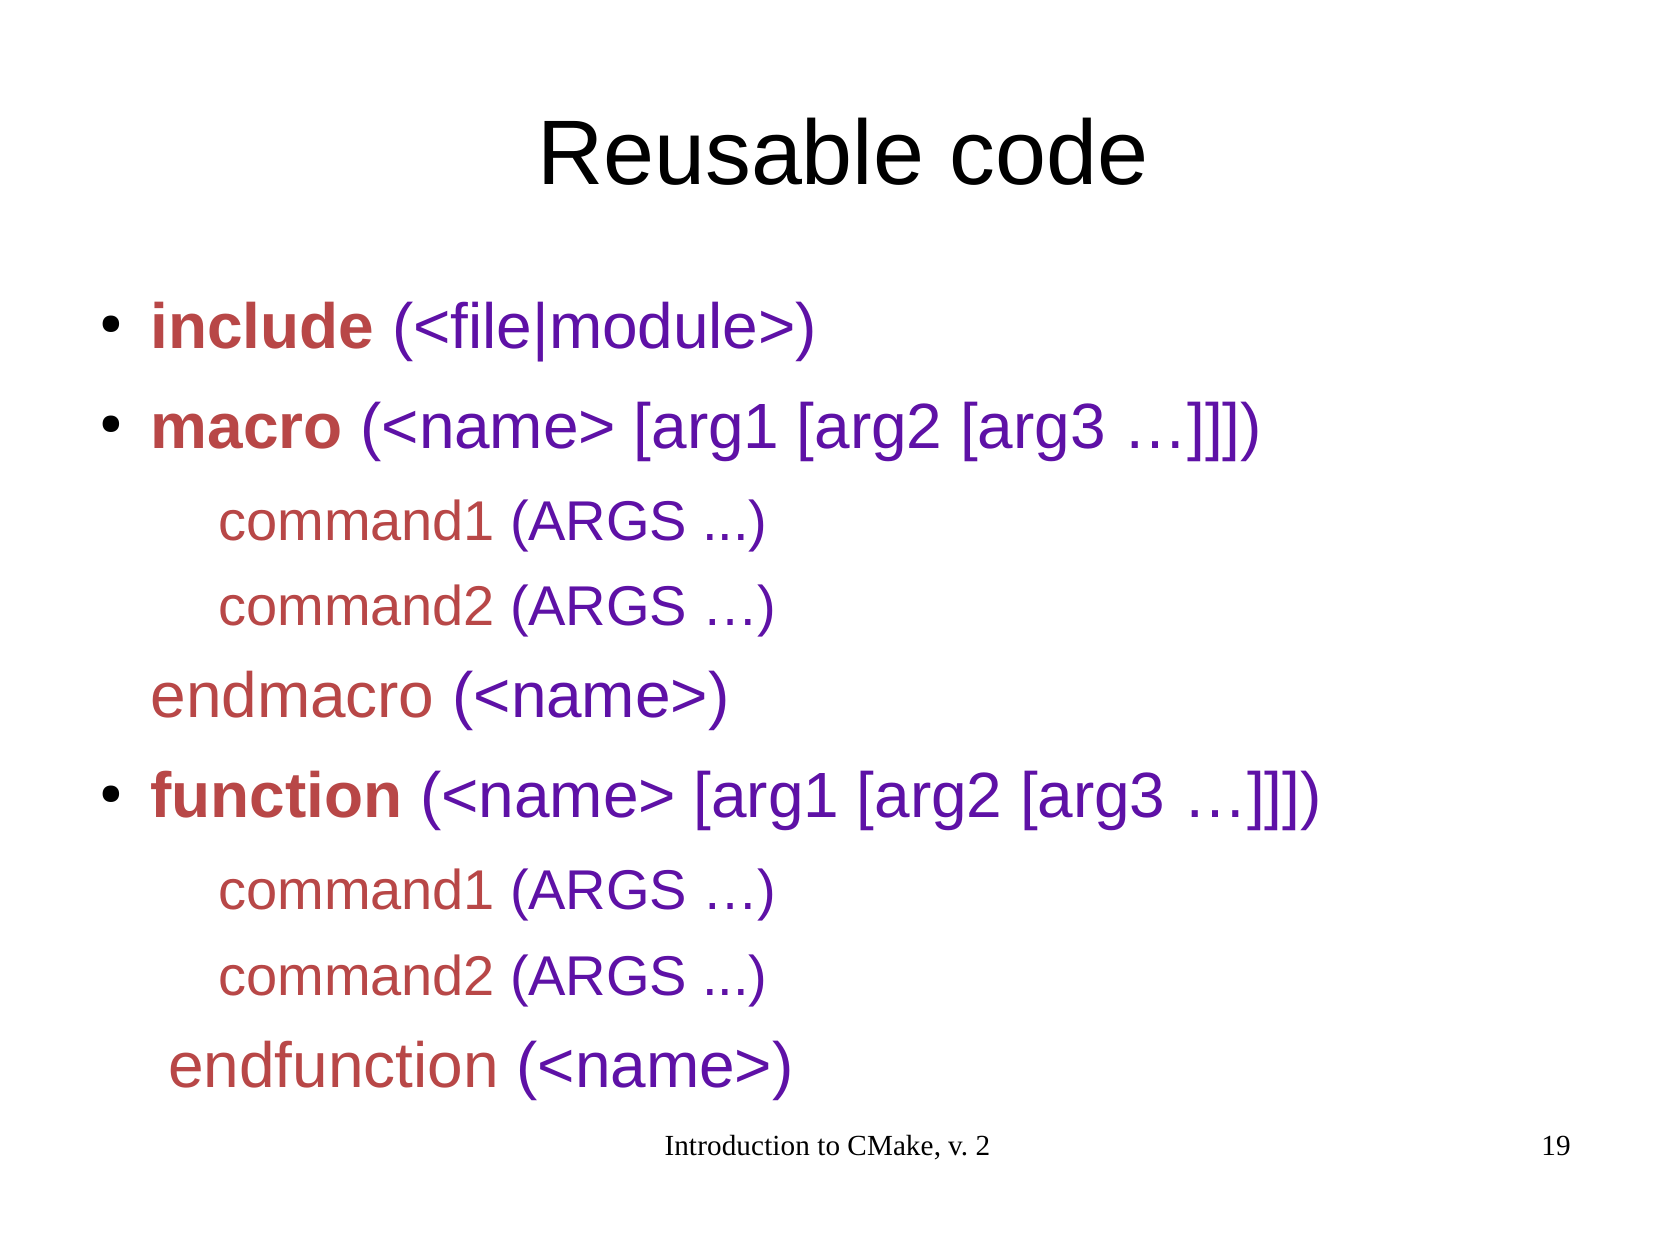

# Reusable code
include (<file|module>)
macro (<name> [arg1 [arg2 [arg3 …]]])
command1 (ARGS ...)
command2 (ARGS …)
endmacro (<name>)
function (<name> [arg1 [arg2 [arg3 …]]])
command1 (ARGS …)
command2 (ARGS ...)
 endfunction (<name>)
Introduction to CMake, v. 2
19